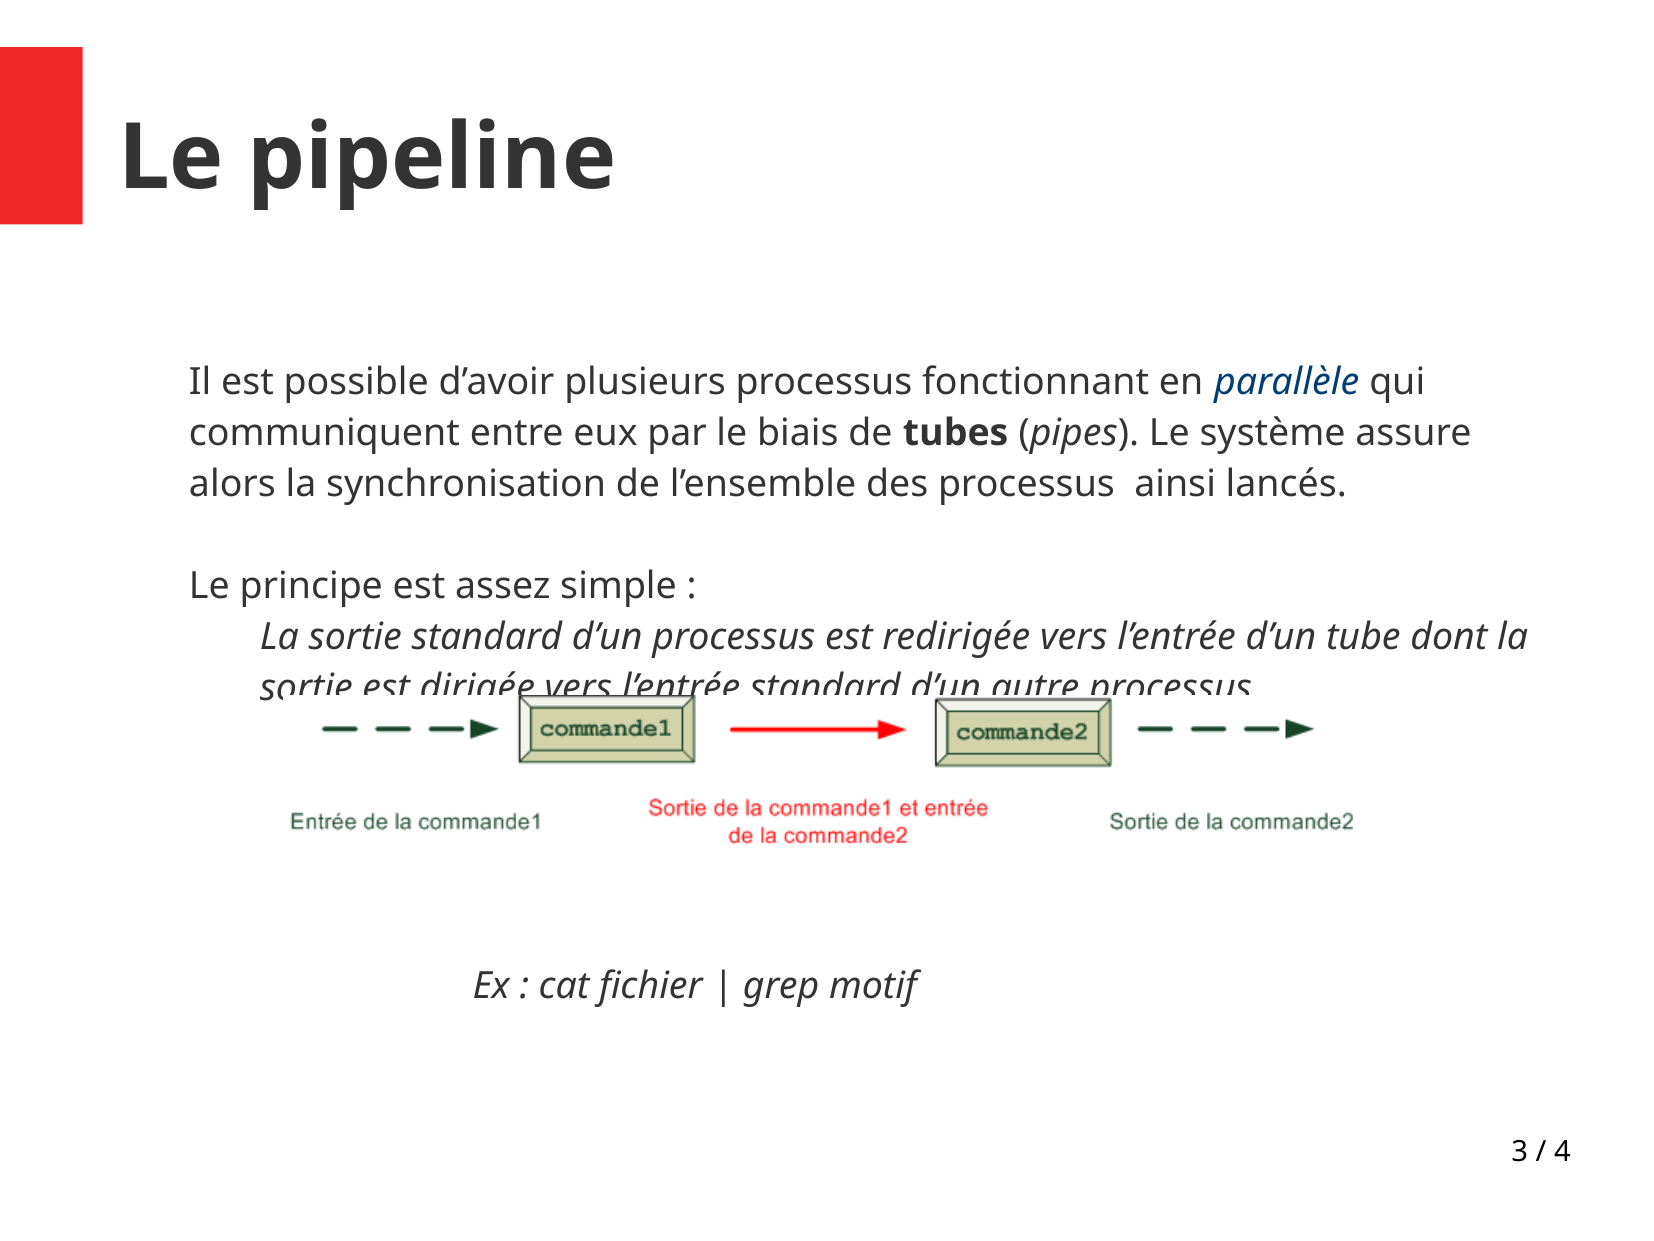

# Le pipeline
Il est possible d’avoir plusieurs processus fonctionnant en parallèle qui communiquent entre eux par le biais de tubes (pipes). Le système assure alors la synchronisation de l’ensemble des processus ainsi lancés.
Le principe est assez simple :
La sortie standard d’un processus est redirigée vers l’entrée d’un tube dont la sortie est dirigée vers l’entrée standard d’un autre processus.
Ex : cat fichier | grep motif
3